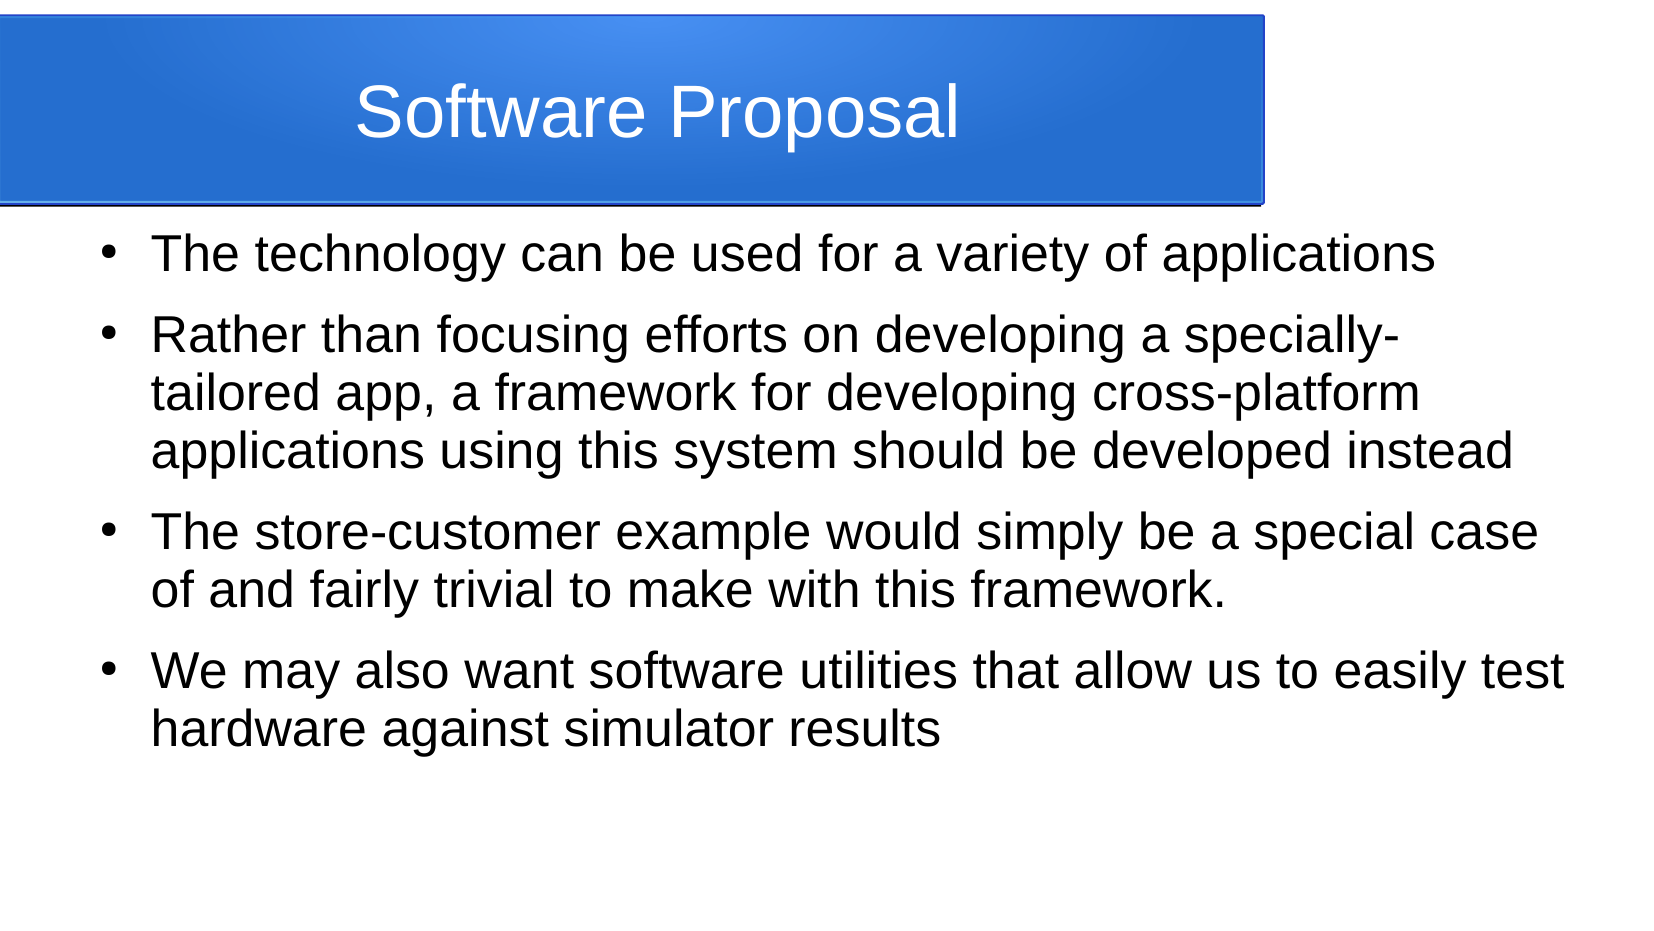

# Software Proposal
The technology can be used for a variety of applications
Rather than focusing efforts on developing a specially-tailored app, a framework for developing cross-platform applications using this system should be developed instead
The store-customer example would simply be a special case of and fairly trivial to make with this framework.
We may also want software utilities that allow us to easily test hardware against simulator results